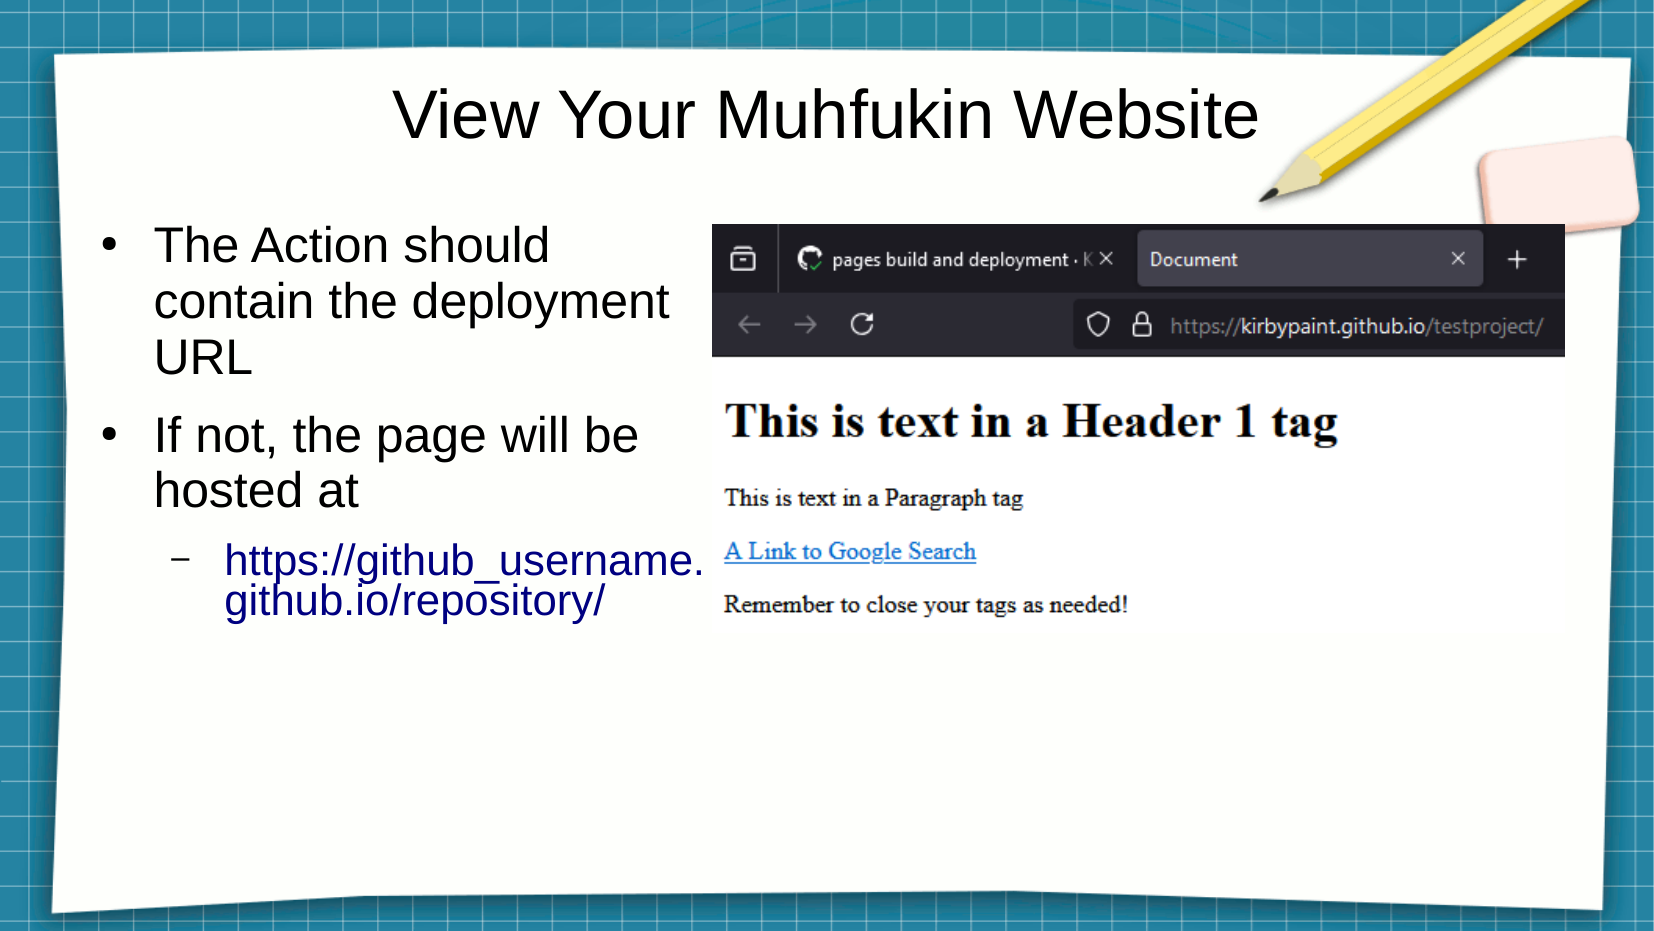

# View Your Muhfukin Website
The Action should contain the deployment URL
If not, the page will be hosted at
https://github_username.github.io/repository/